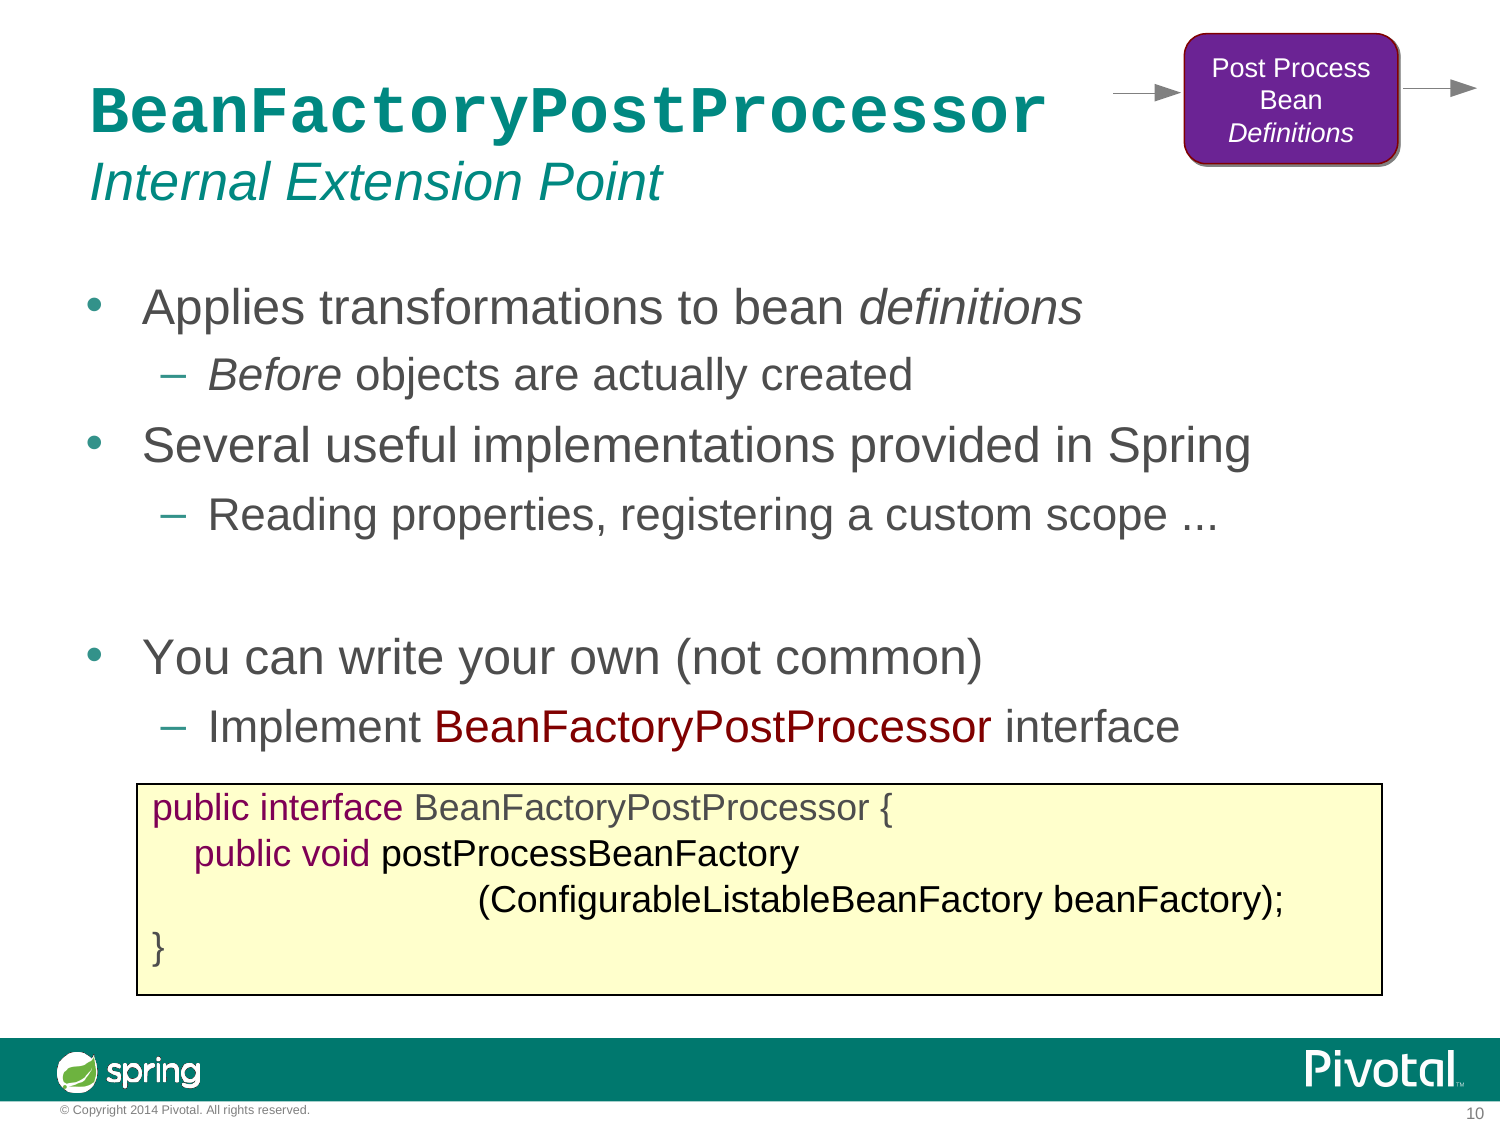

Post Process
Bean Definitions
# BeanFactoryPostProcessor Internal Extension Point
Applies transformations to bean definitions
Before objects are actually created
Several useful implementations provided in Spring
Reading properties, registering a custom scope ...
You can write your own (not common)
Implement BeanFactoryPostProcessor interface
public interface BeanFactoryPostProcessor {
 public void postProcessBeanFactory
 (ConfigurableListableBeanFactory beanFactory);
}